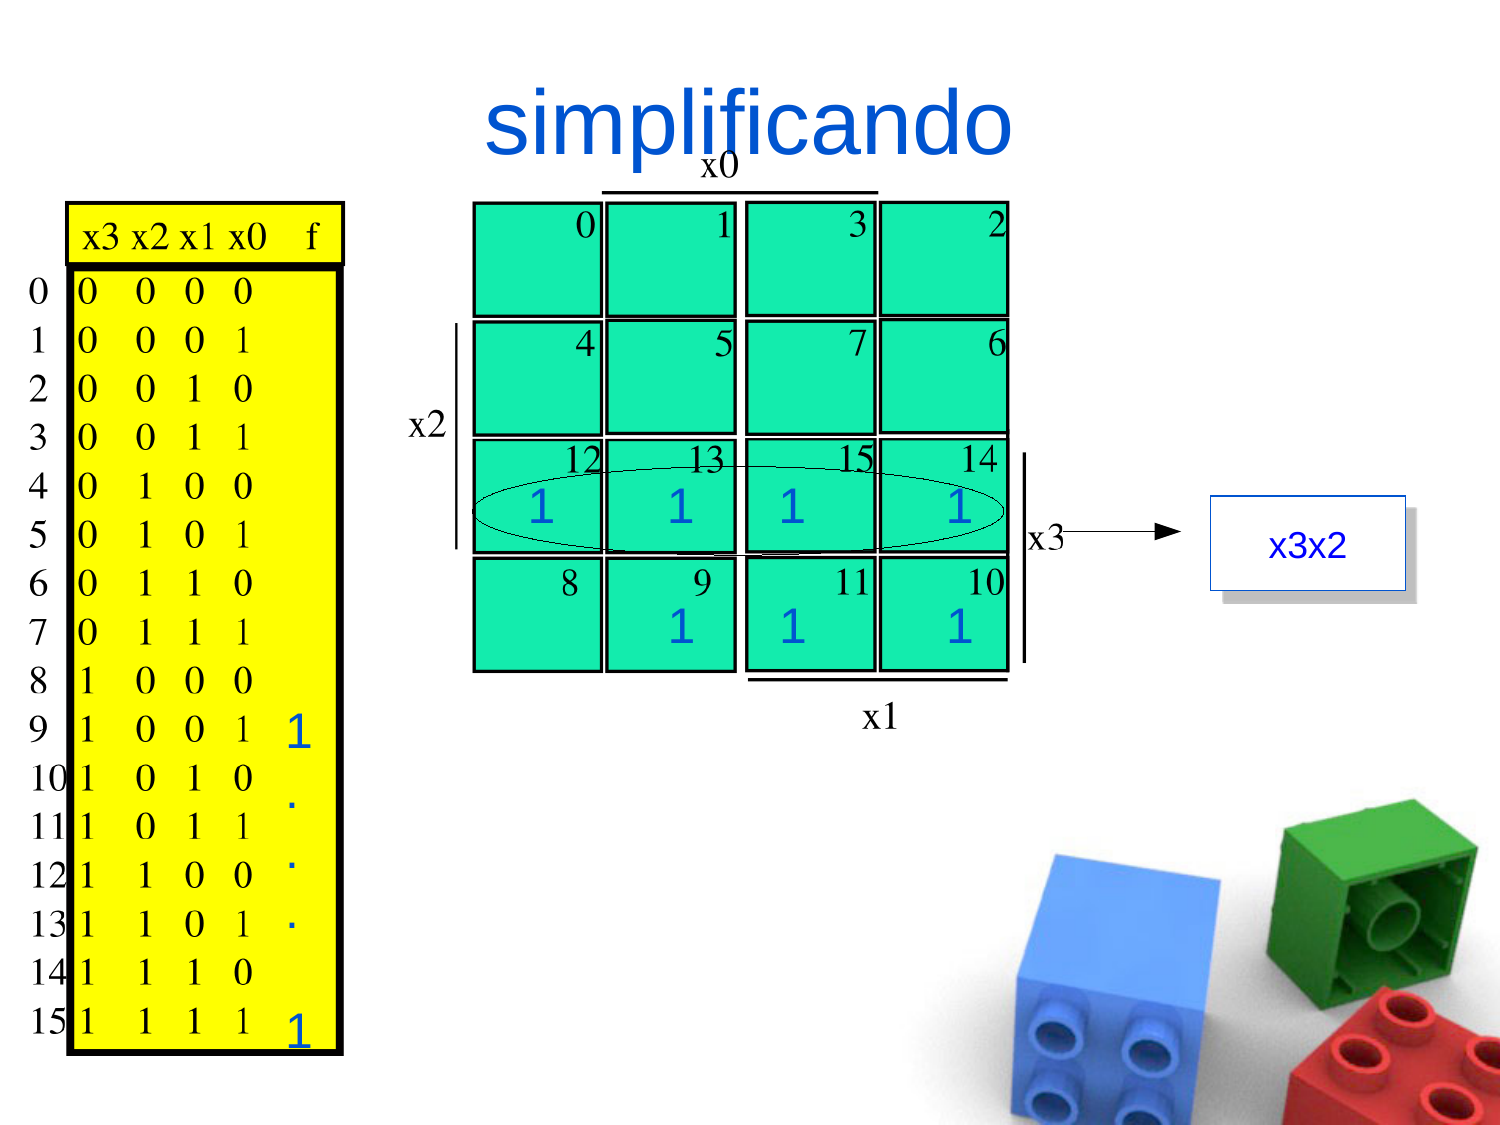

# simplificando
1 1 1 1
 1 1 1
x3x2
1
.
.
.
1